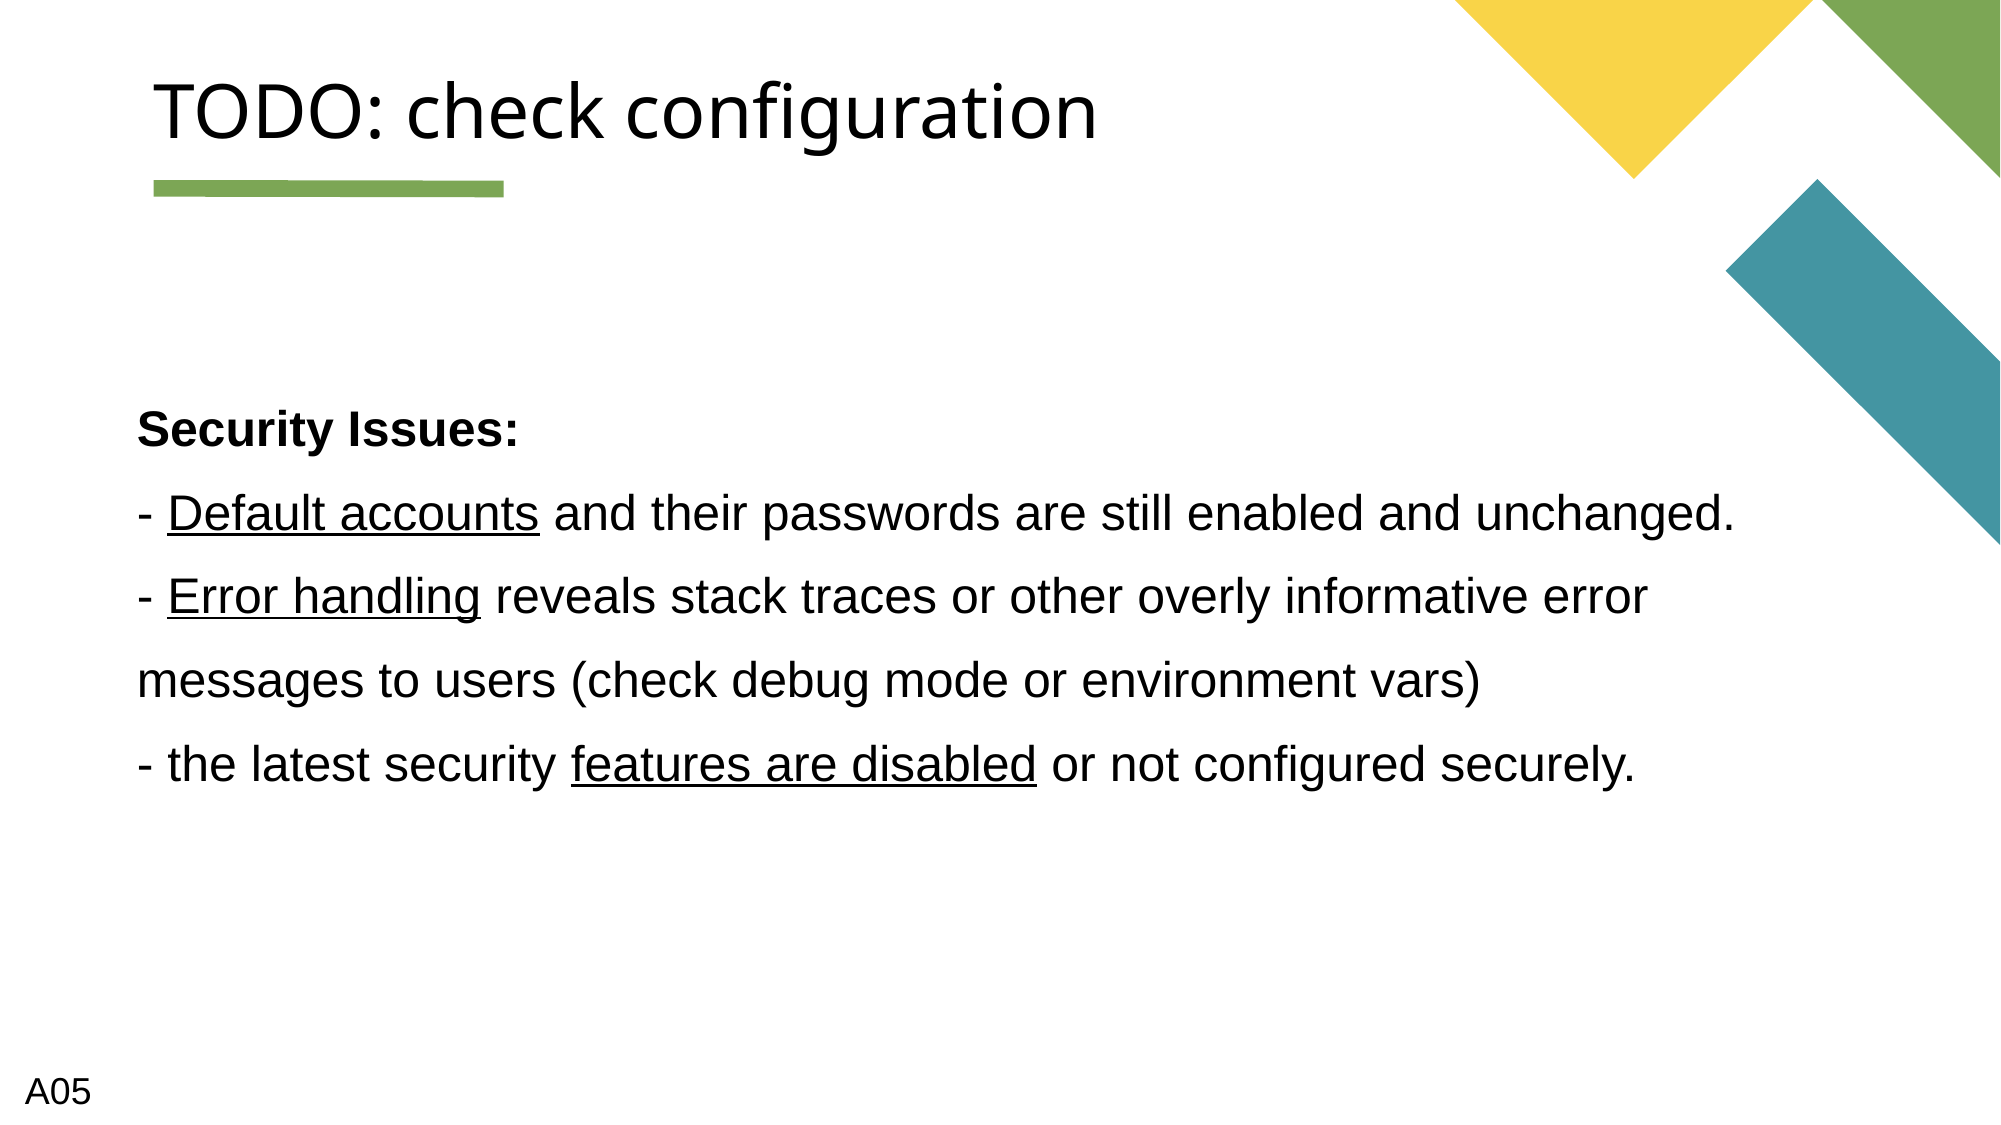

# TODO: check configuration
Security Issues:
- Default accounts and their passwords are still enabled and unchanged.
- Error handling reveals stack traces or other overly informative error messages to users (check debug mode or environment vars)
- the latest security features are disabled or not configured securely.
A05